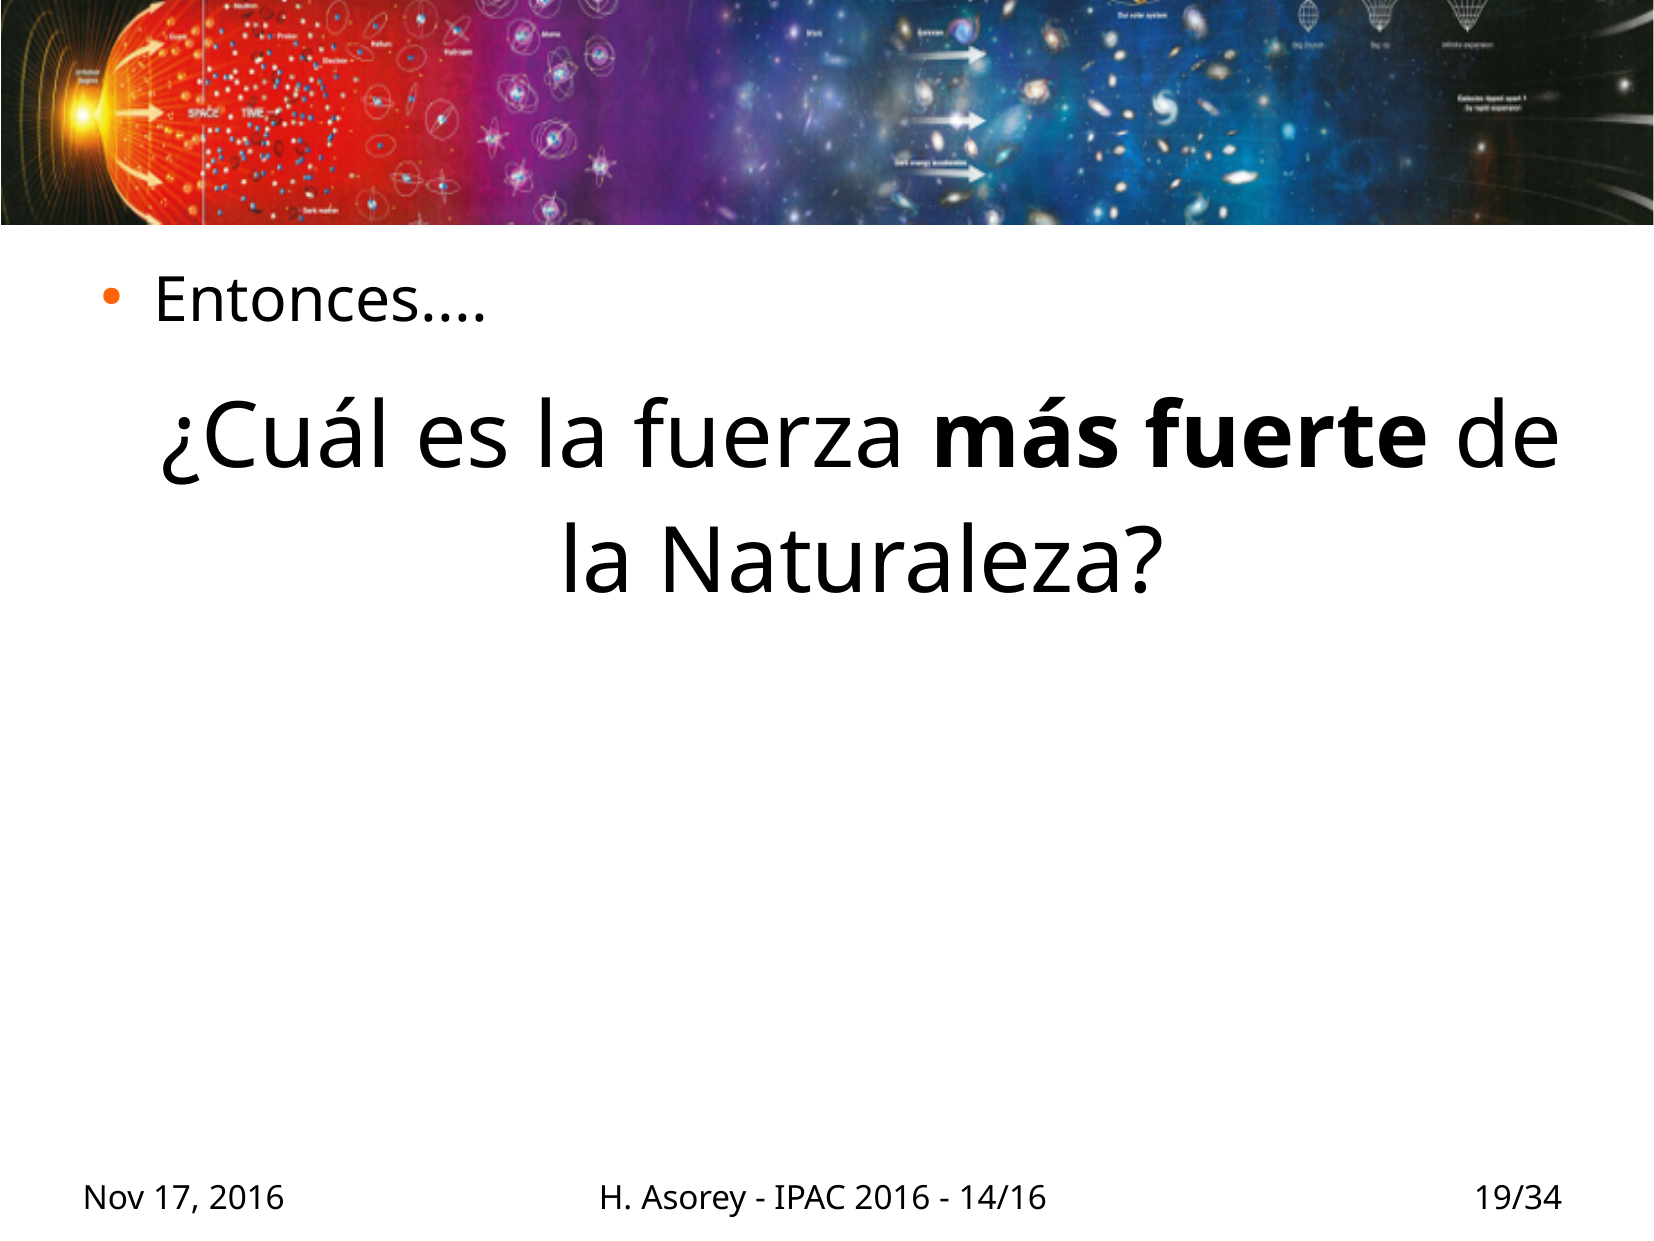

# Entonces....
¿Cuál es la fuerza más fuerte de la Naturaleza?
Nov 17, 2016
H. Asorey - IPAC 2016 - 14/16
19